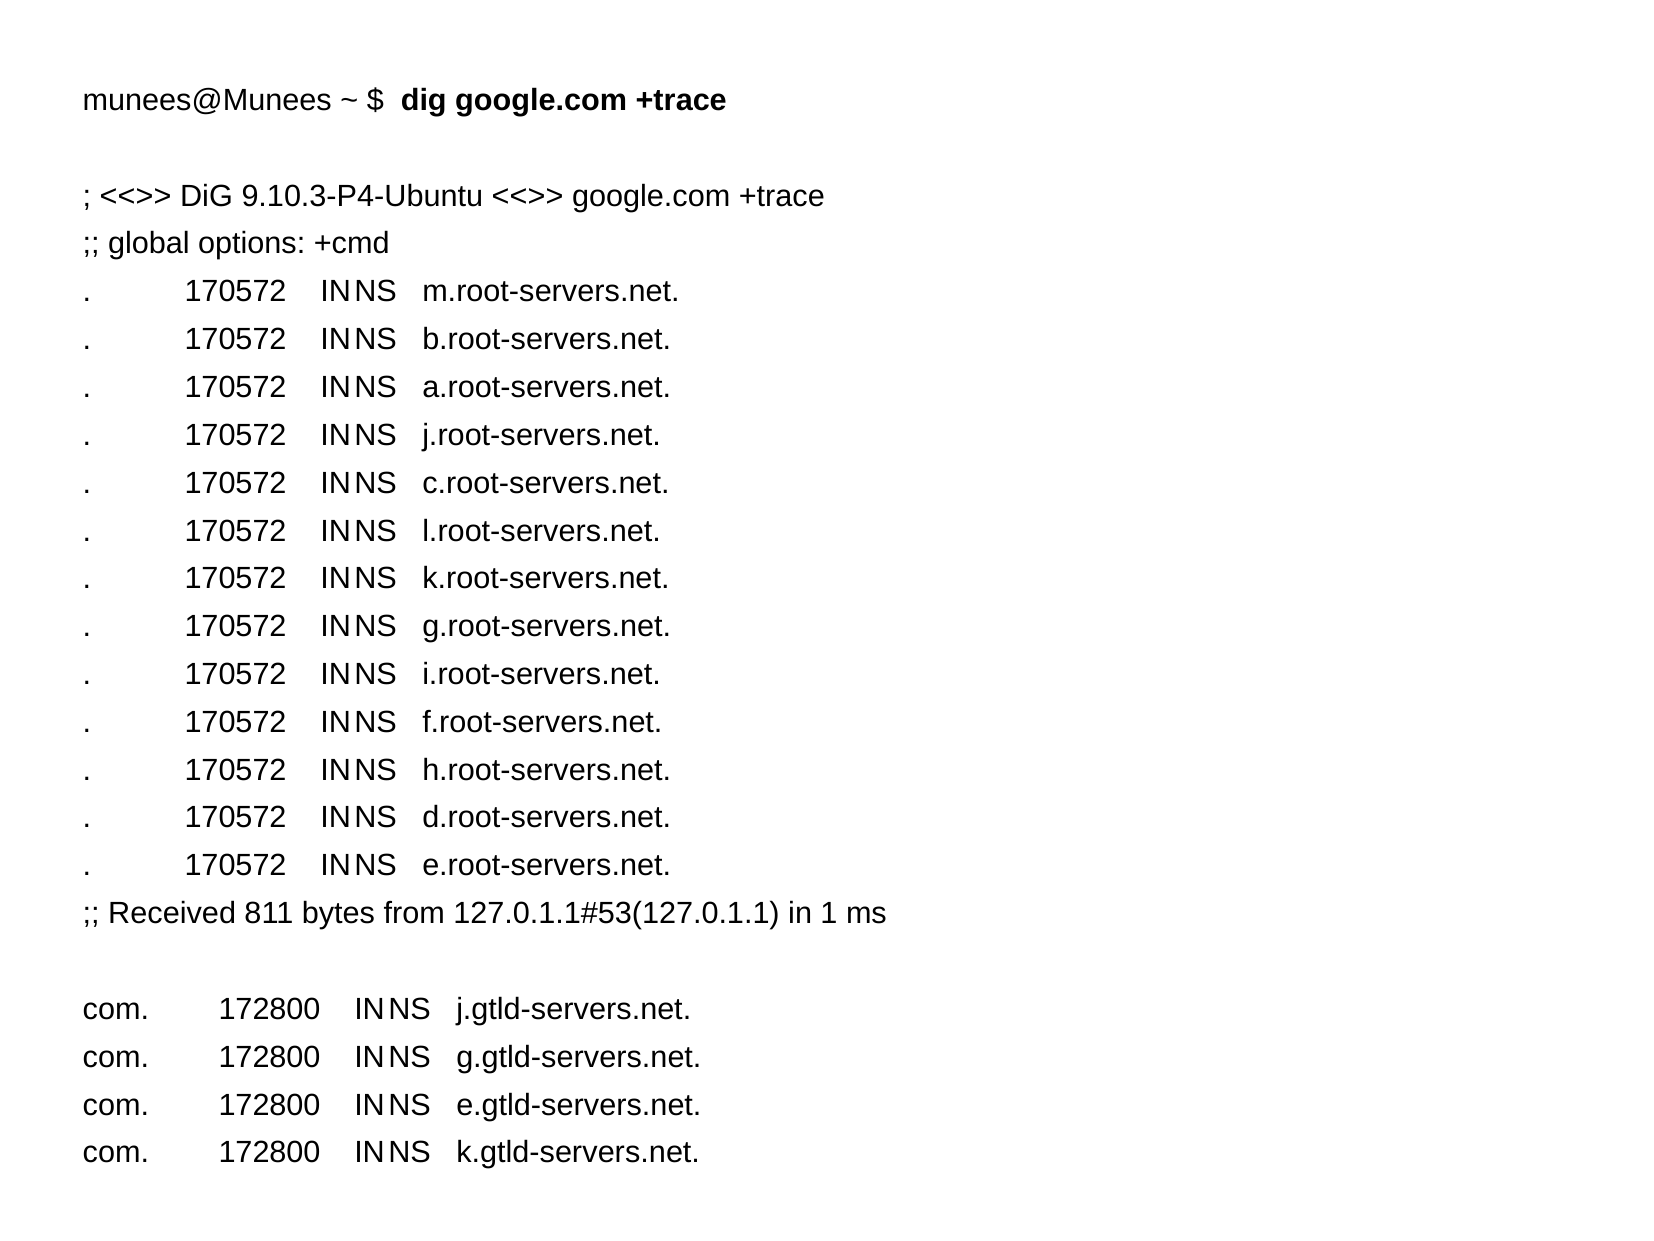

# munees@Munees ~ $ dig google.com +trace
; <<>> DiG 9.10.3-P4-Ubuntu <<>> google.com +trace
;; global options: +cmd
.			170572	IN	NS	m.root-servers.net.
.			170572	IN	NS	b.root-servers.net.
.			170572	IN	NS	a.root-servers.net.
.			170572	IN	NS	j.root-servers.net.
.			170572	IN	NS	c.root-servers.net.
.			170572	IN	NS	l.root-servers.net.
.			170572	IN	NS	k.root-servers.net.
.			170572	IN	NS	g.root-servers.net.
.			170572	IN	NS	i.root-servers.net.
.			170572	IN	NS	f.root-servers.net.
.			170572	IN	NS	h.root-servers.net.
.			170572	IN	NS	d.root-servers.net.
.			170572	IN	NS	e.root-servers.net.
;; Received 811 bytes from 127.0.1.1#53(127.0.1.1) in 1 ms
com.			172800	IN	NS	j.gtld-servers.net.
com.			172800	IN	NS	g.gtld-servers.net.
com.			172800	IN	NS	e.gtld-servers.net.
com.			172800	IN	NS	k.gtld-servers.net.